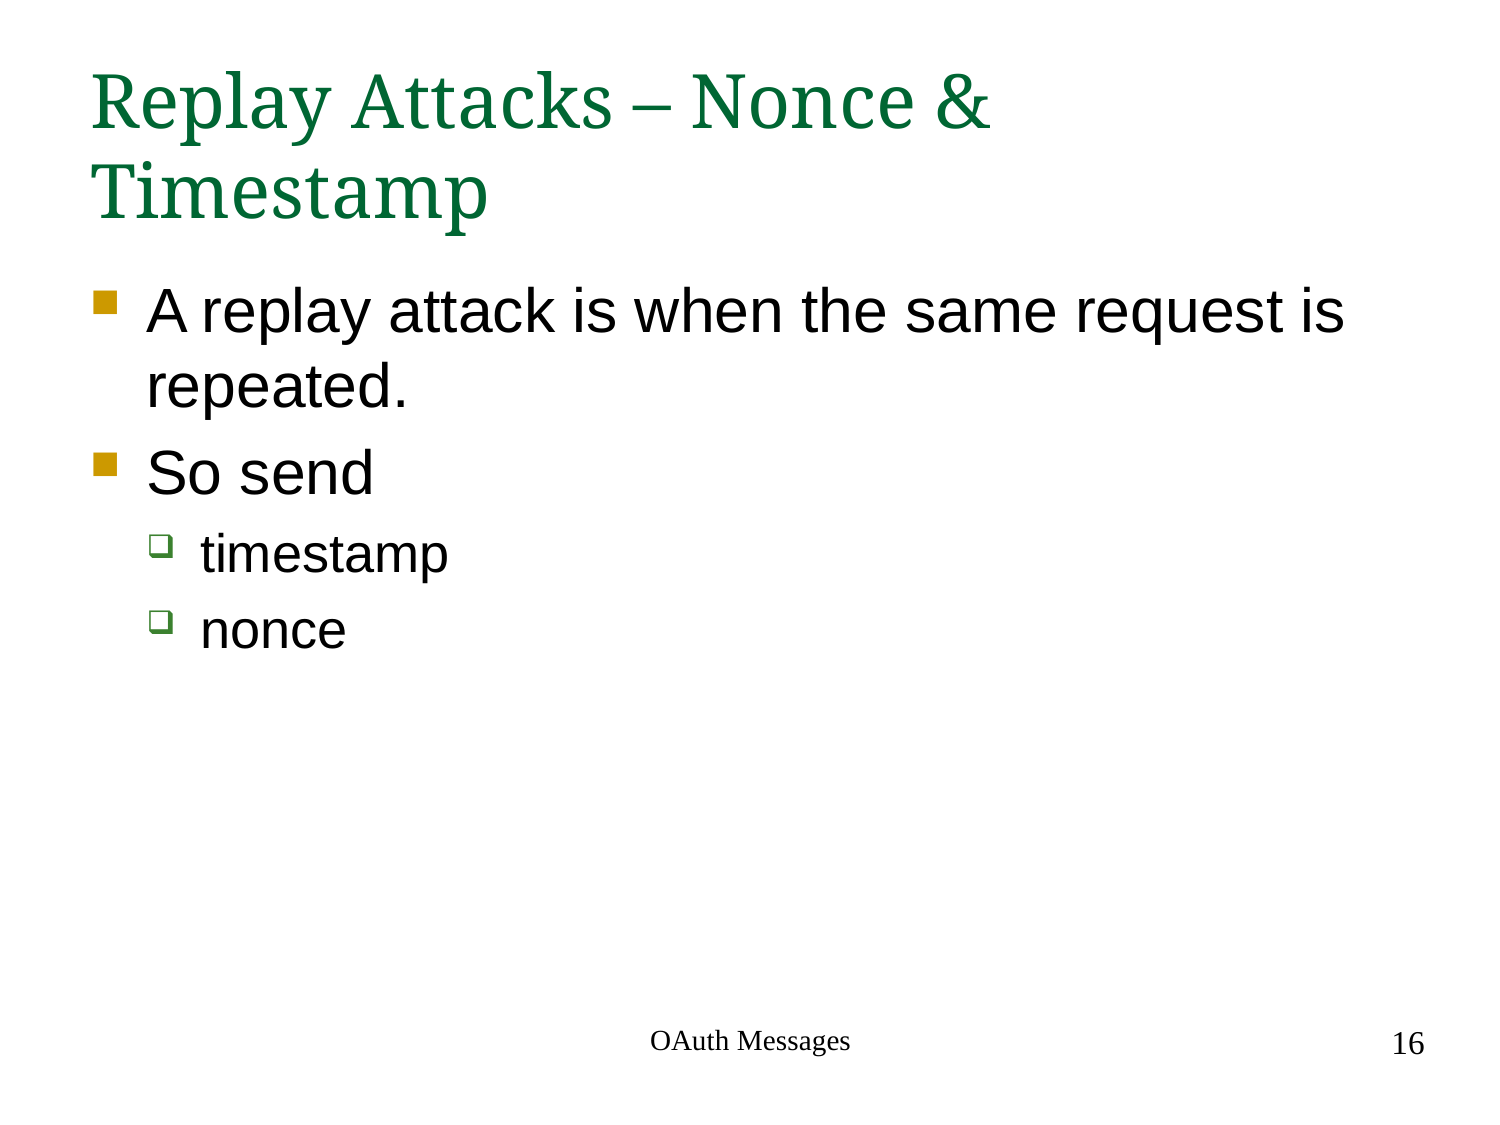

# Replay Attacks – Nonce & Timestamp
A replay attack is when the same request is repeated.
So send
timestamp
nonce
OAuth Messages
16